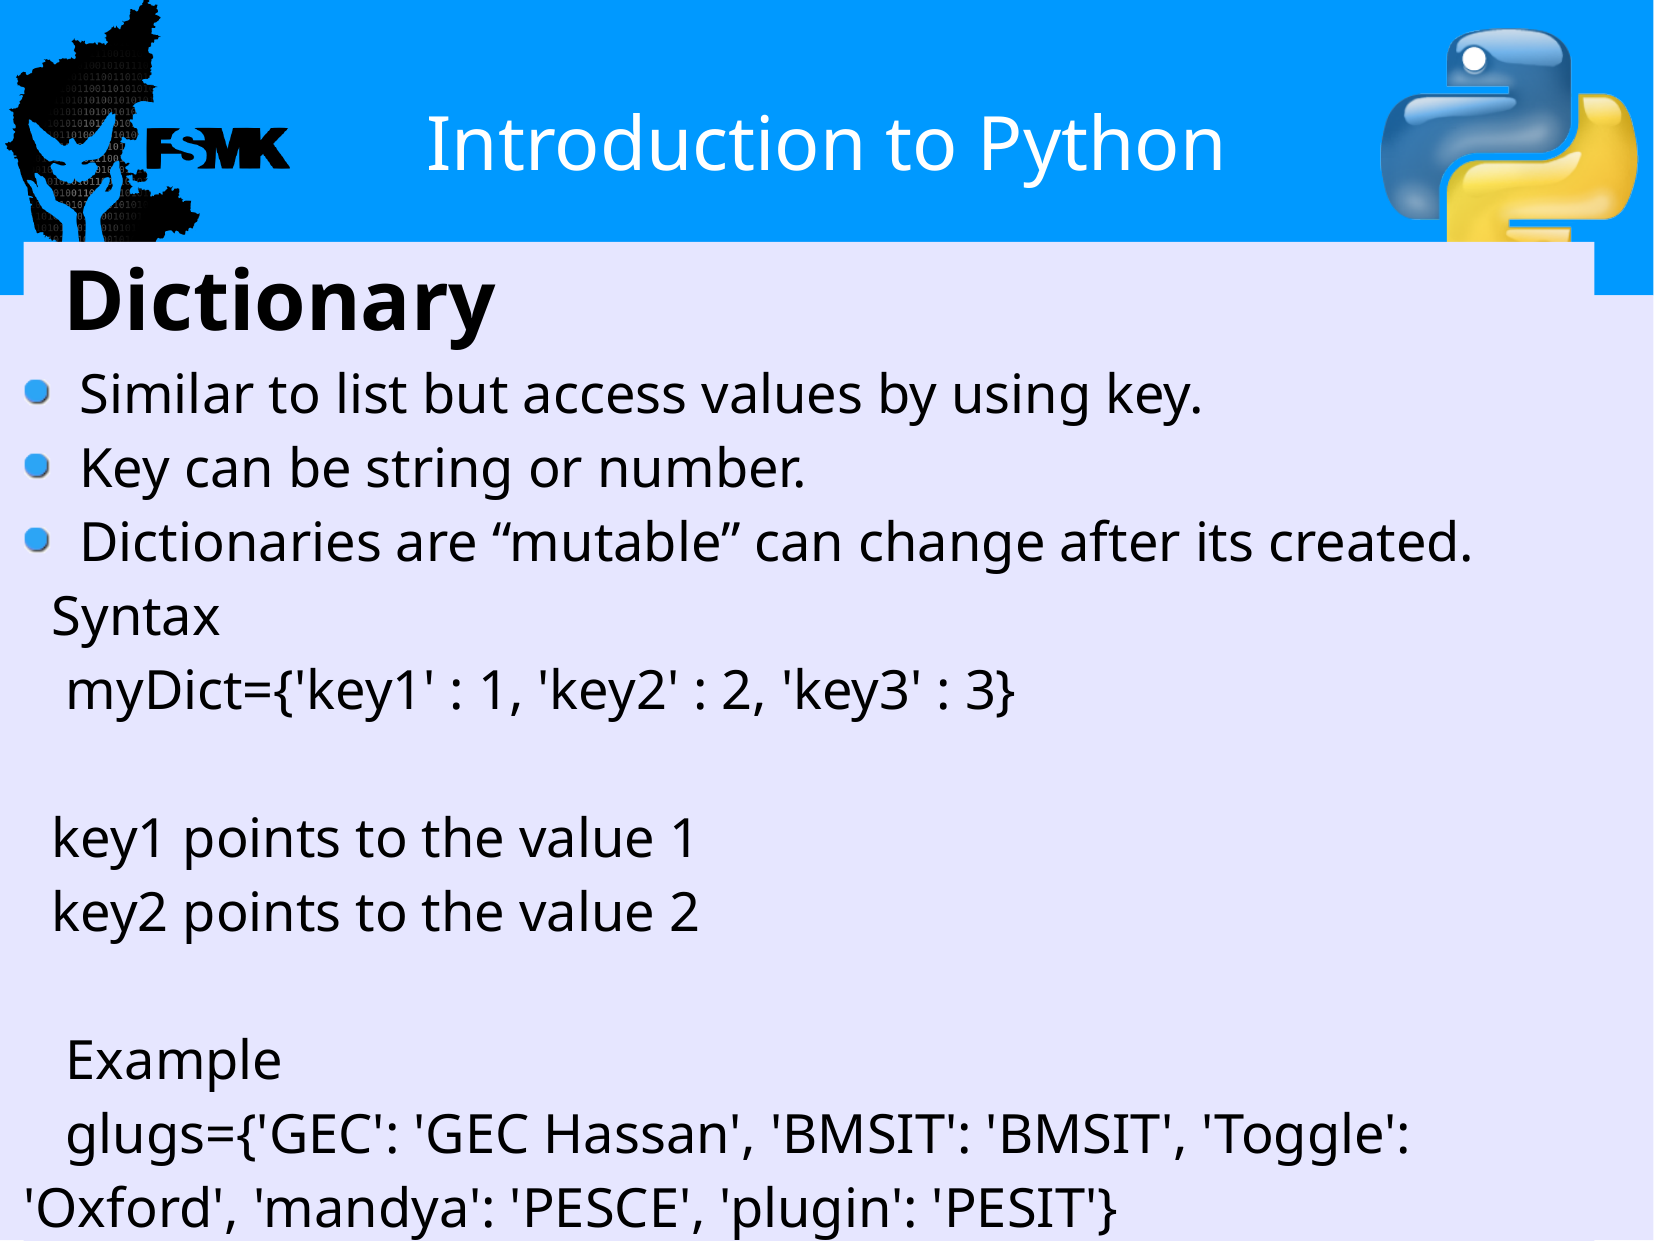

# Introduction to Python
Dictionary
 Similar to list but access values by using key.
 Key can be string or number.
 Dictionaries are “mutable” can change after its created.
Syntax
 myDict={'key1' : 1, 'key2' : 2, 'key3' : 3}
key1 points to the value 1
key2 points to the value 2
 Example
 glugs={'GEC': 'GEC Hassan', 'BMSIT': 'BMSIT', 'Toggle': 'Oxford', 'mandya': 'PESCE', 'plugin': 'PESIT'}